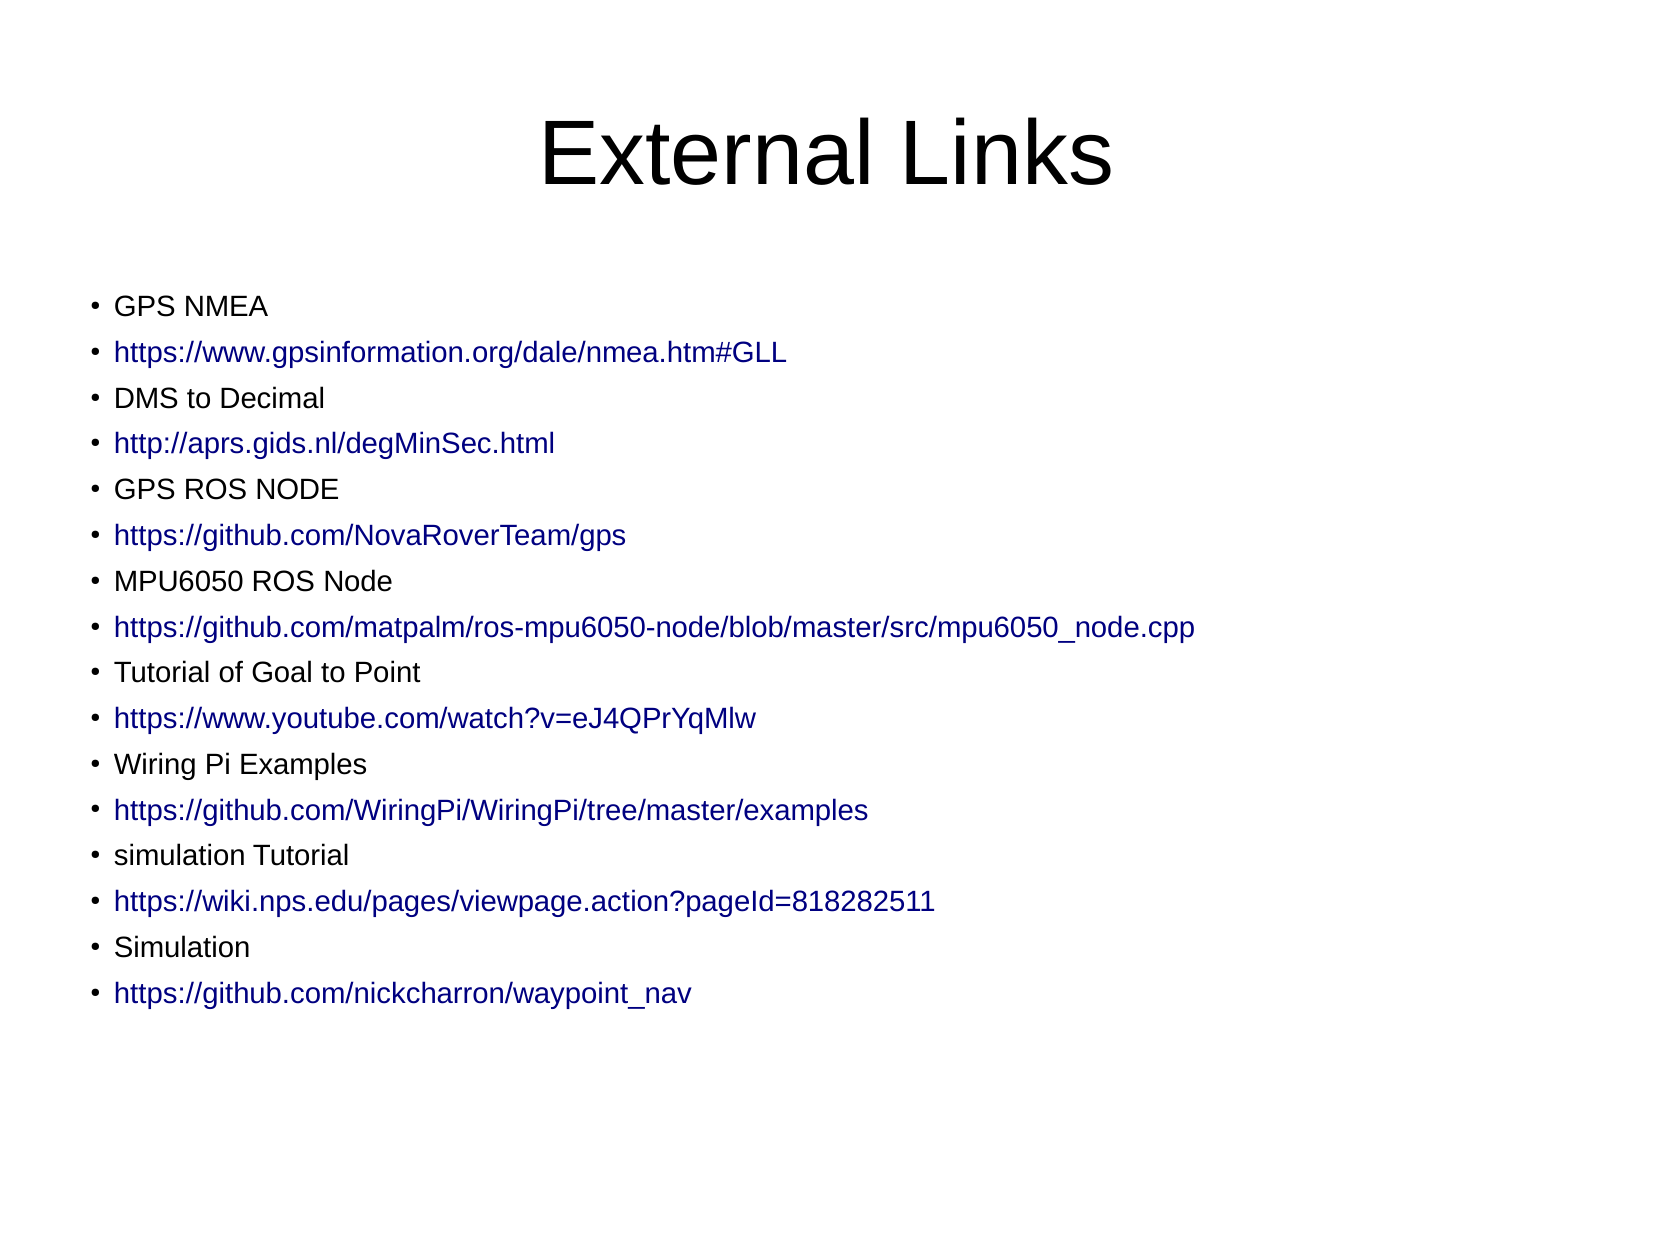

# External Links
GPS NMEA
https://www.gpsinformation.org/dale/nmea.htm#GLL
DMS to Decimal
http://aprs.gids.nl/degMinSec.html
GPS ROS NODE
https://github.com/NovaRoverTeam/gps
MPU6050 ROS Node
https://github.com/matpalm/ros-mpu6050-node/blob/master/src/mpu6050_node.cpp
Tutorial of Goal to Point
https://www.youtube.com/watch?v=eJ4QPrYqMlw
Wiring Pi Examples
https://github.com/WiringPi/WiringPi/tree/master/examples
simulation Tutorial
https://wiki.nps.edu/pages/viewpage.action?pageId=818282511
Simulation
https://github.com/nickcharron/waypoint_nav